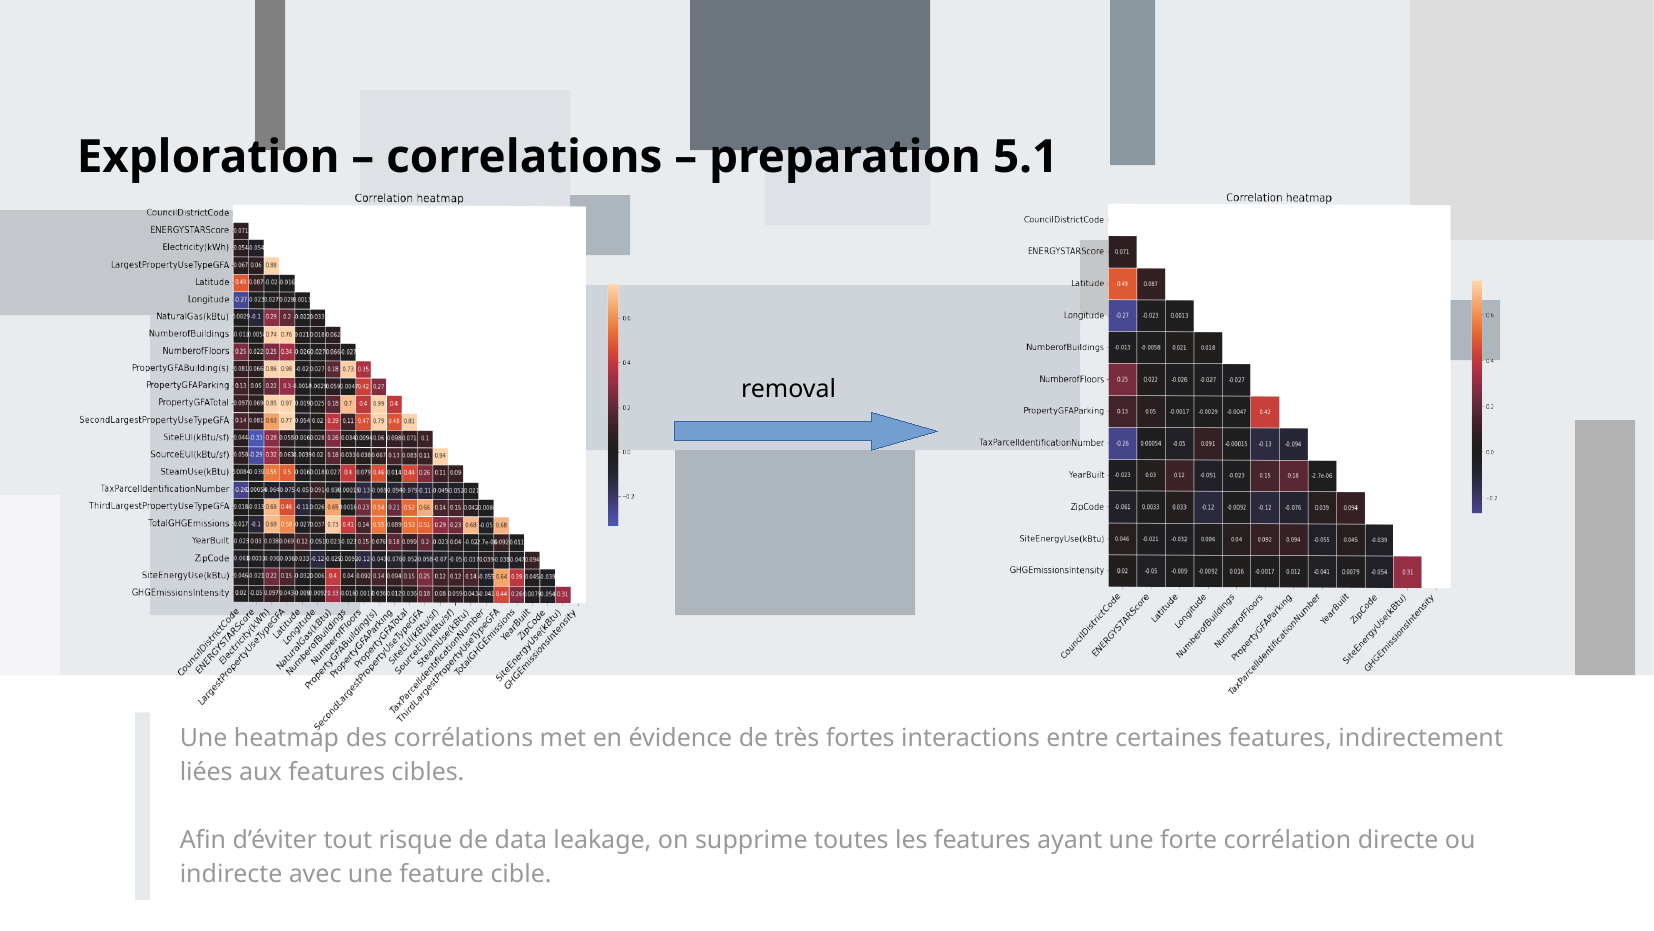

# Exploration – correlations – preparation 5.1
removal
Une heatmap des corrélations met en évidence de très fortes interactions entre certaines features, indirectement liées aux features cibles.
Afin d’éviter tout risque de data leakage, on supprime toutes les features ayant une forte corrélation directe ou indirecte avec une feature cible.